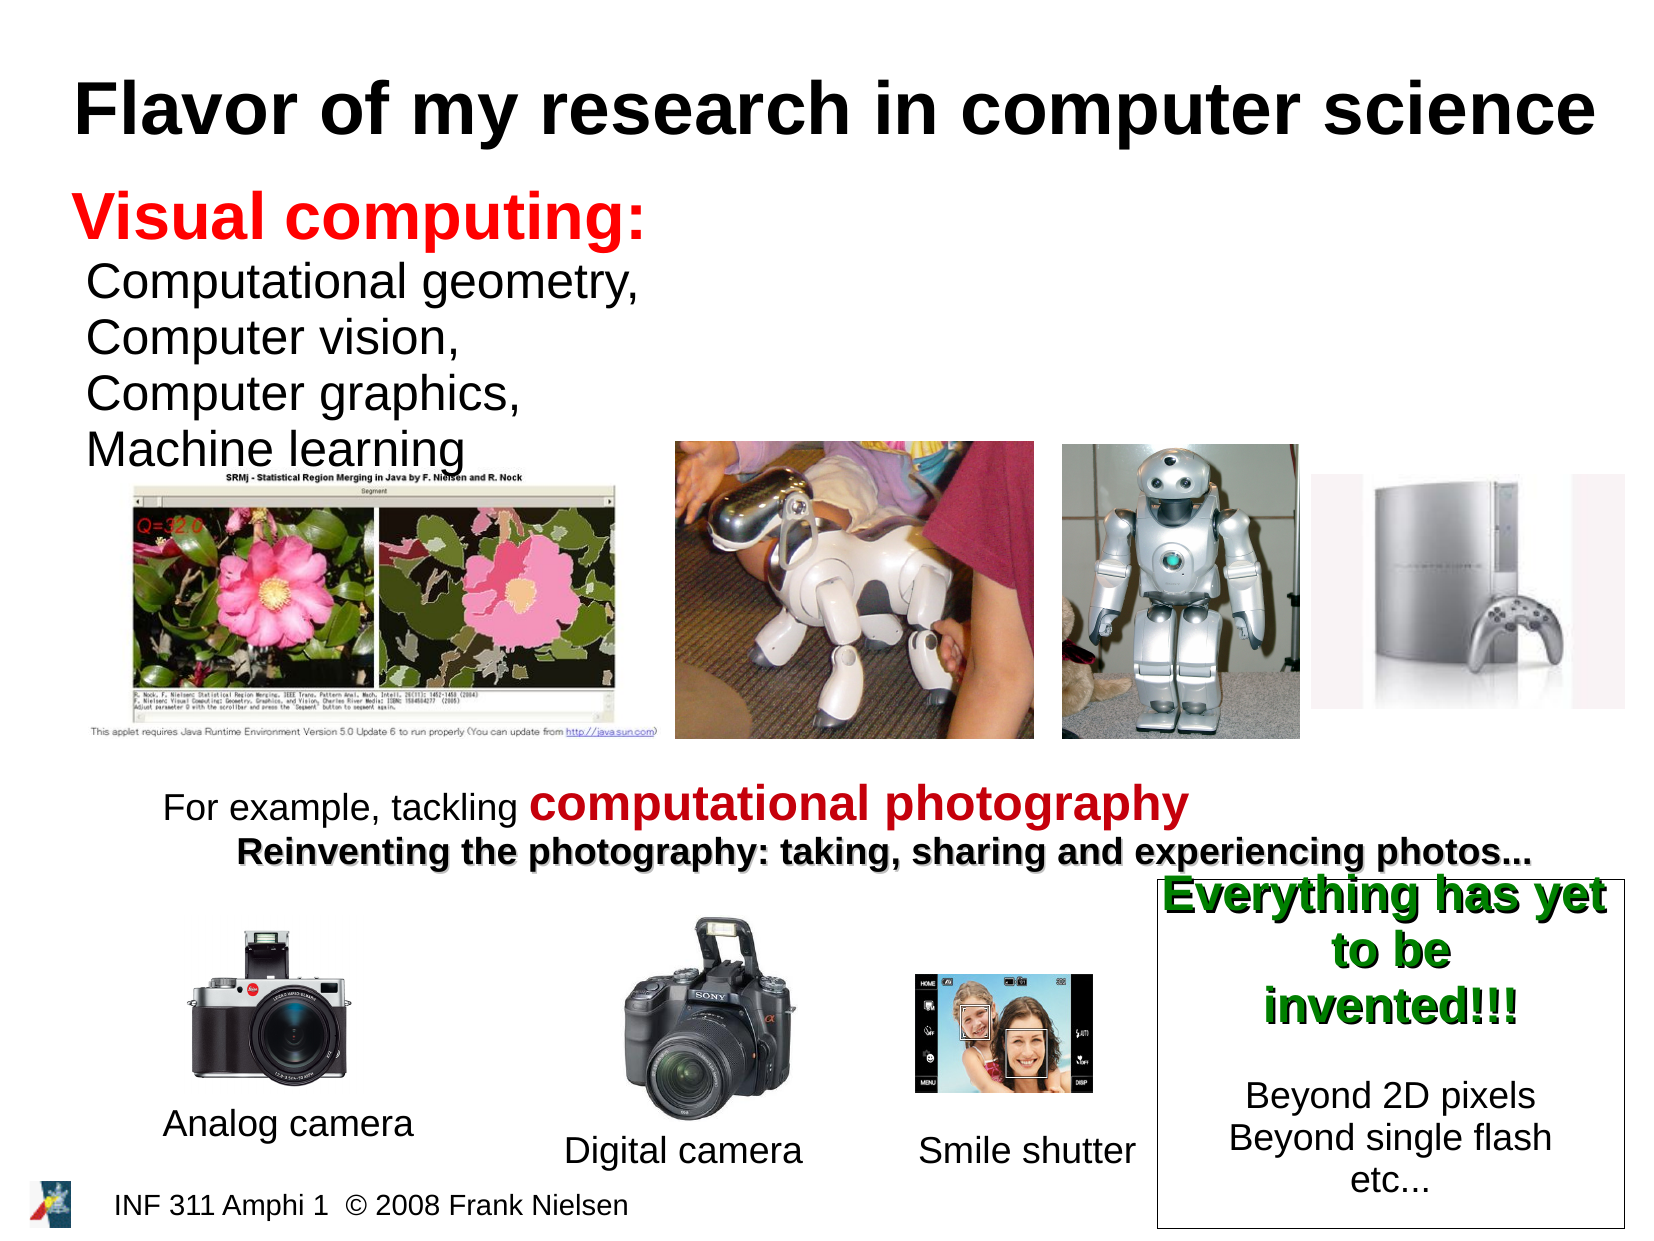

Flavor of my research in computer science
Visual computing:
 Computational geometry,
 Computer vision,
 Computer graphics,
 Machine learning
For example, tackling computational photography
	Reinventing the photography: taking, sharing and experiencing photos...
Everything has yet
to be
invented!!!
Beyond 2D pixels
Beyond single flash
etc...
Analog camera
Digital camera
Smile shutter
19